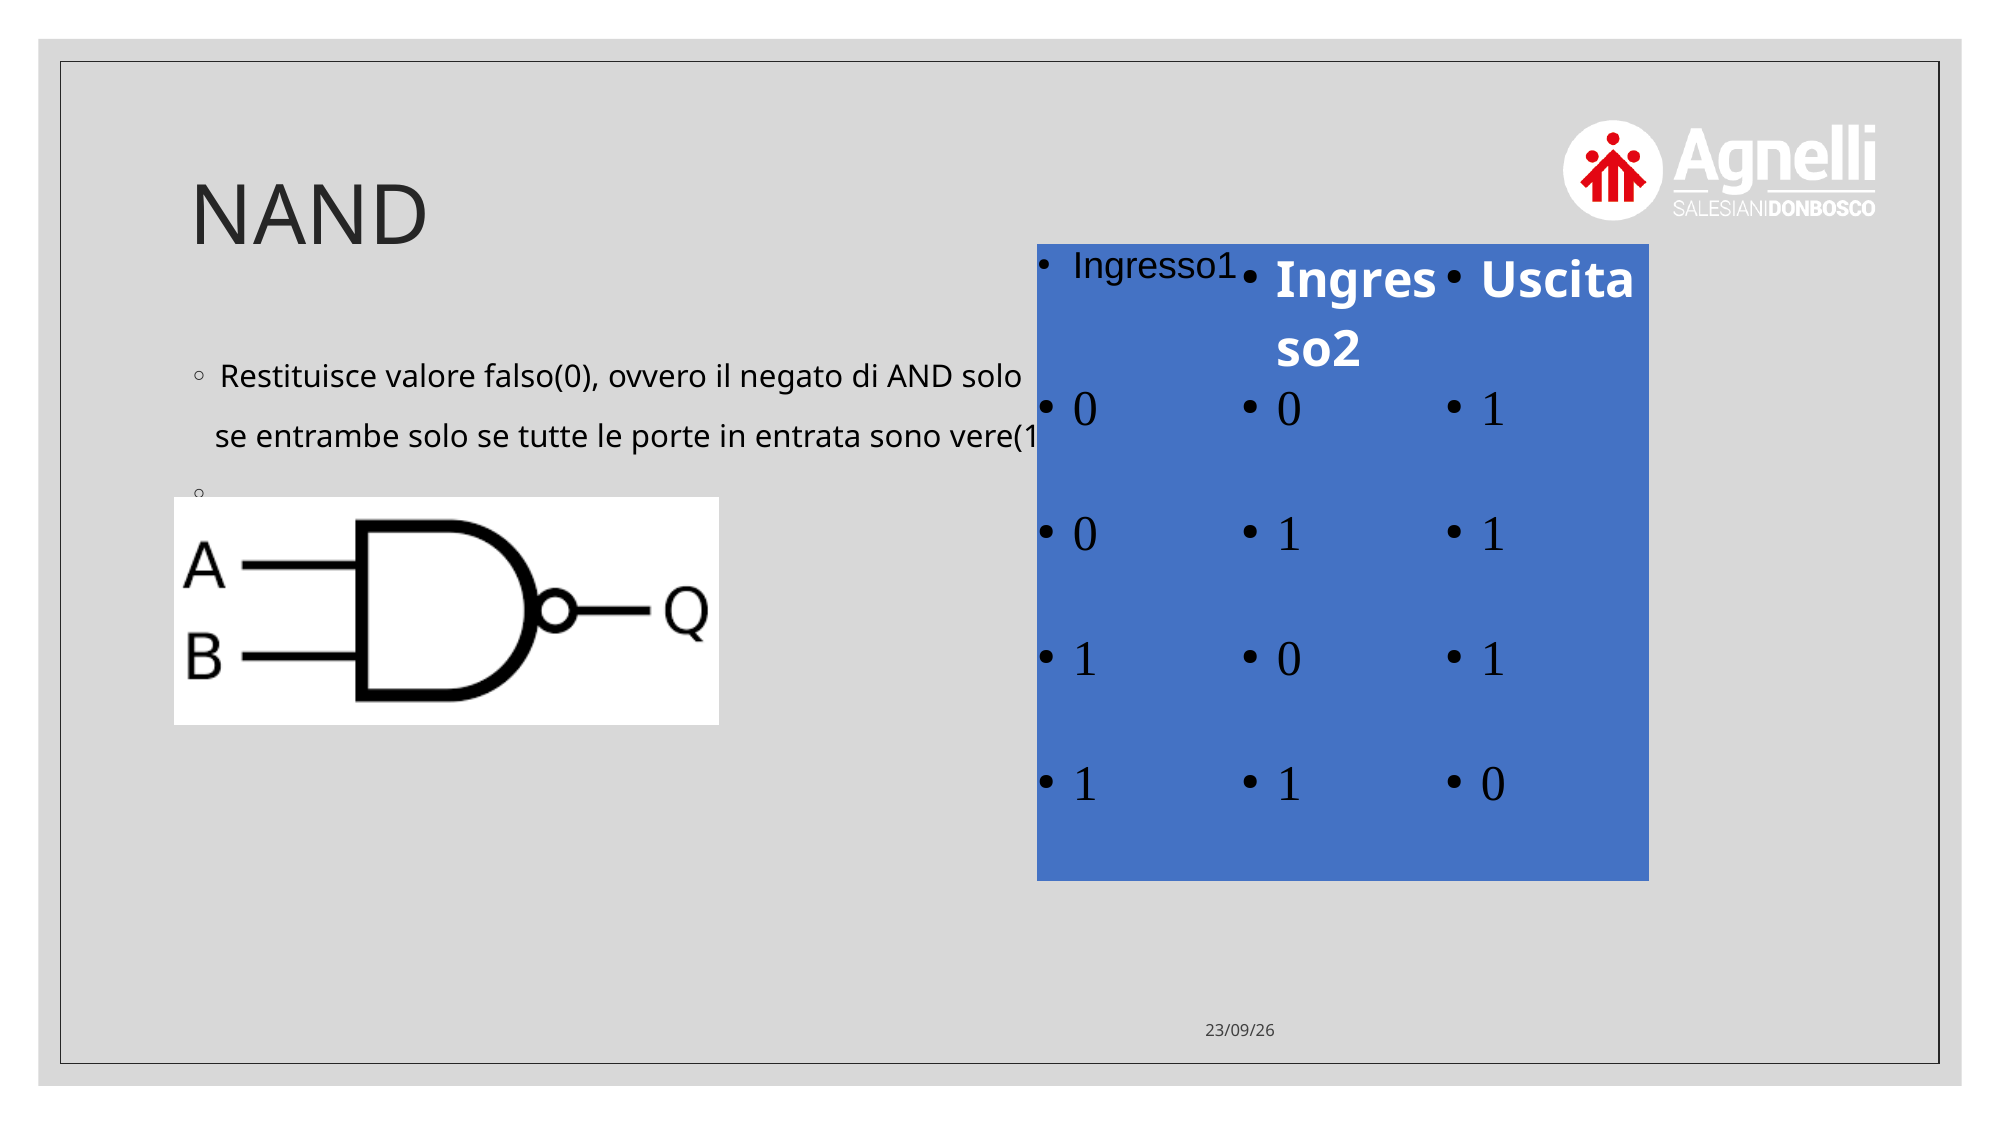

# NAND
| Ingresso1 | Ingresso2 | Uscita |
| --- | --- | --- |
| 0 | 0 | 1 |
| 0 | 1 | 1 |
| 1 | 0 | 1 |
| 1 | 1 | 0 |
Restituisce valore falso(0), ovvero il negato di AND solo
 se entrambe solo se tutte le porte in entrata sono vere(1).